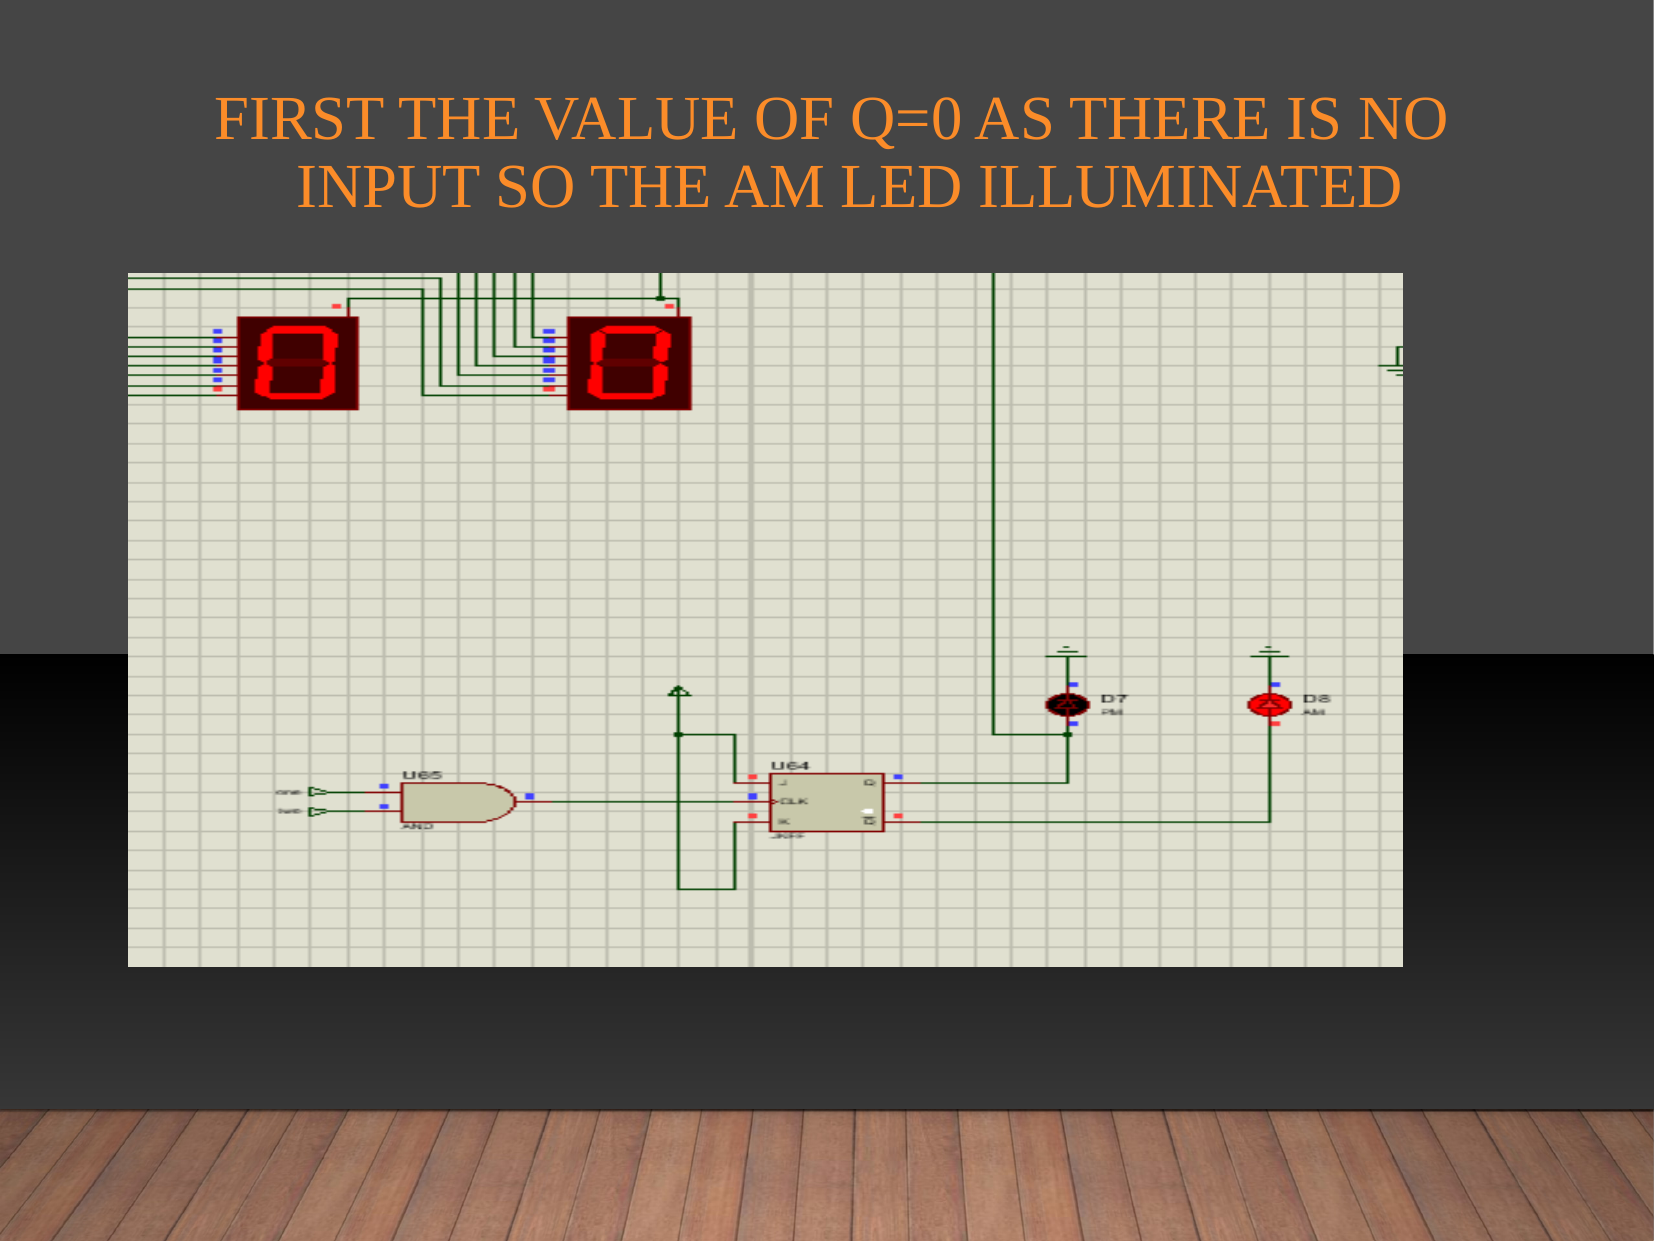

# First the value of Q=0 as there is no input so the AM led illuminated